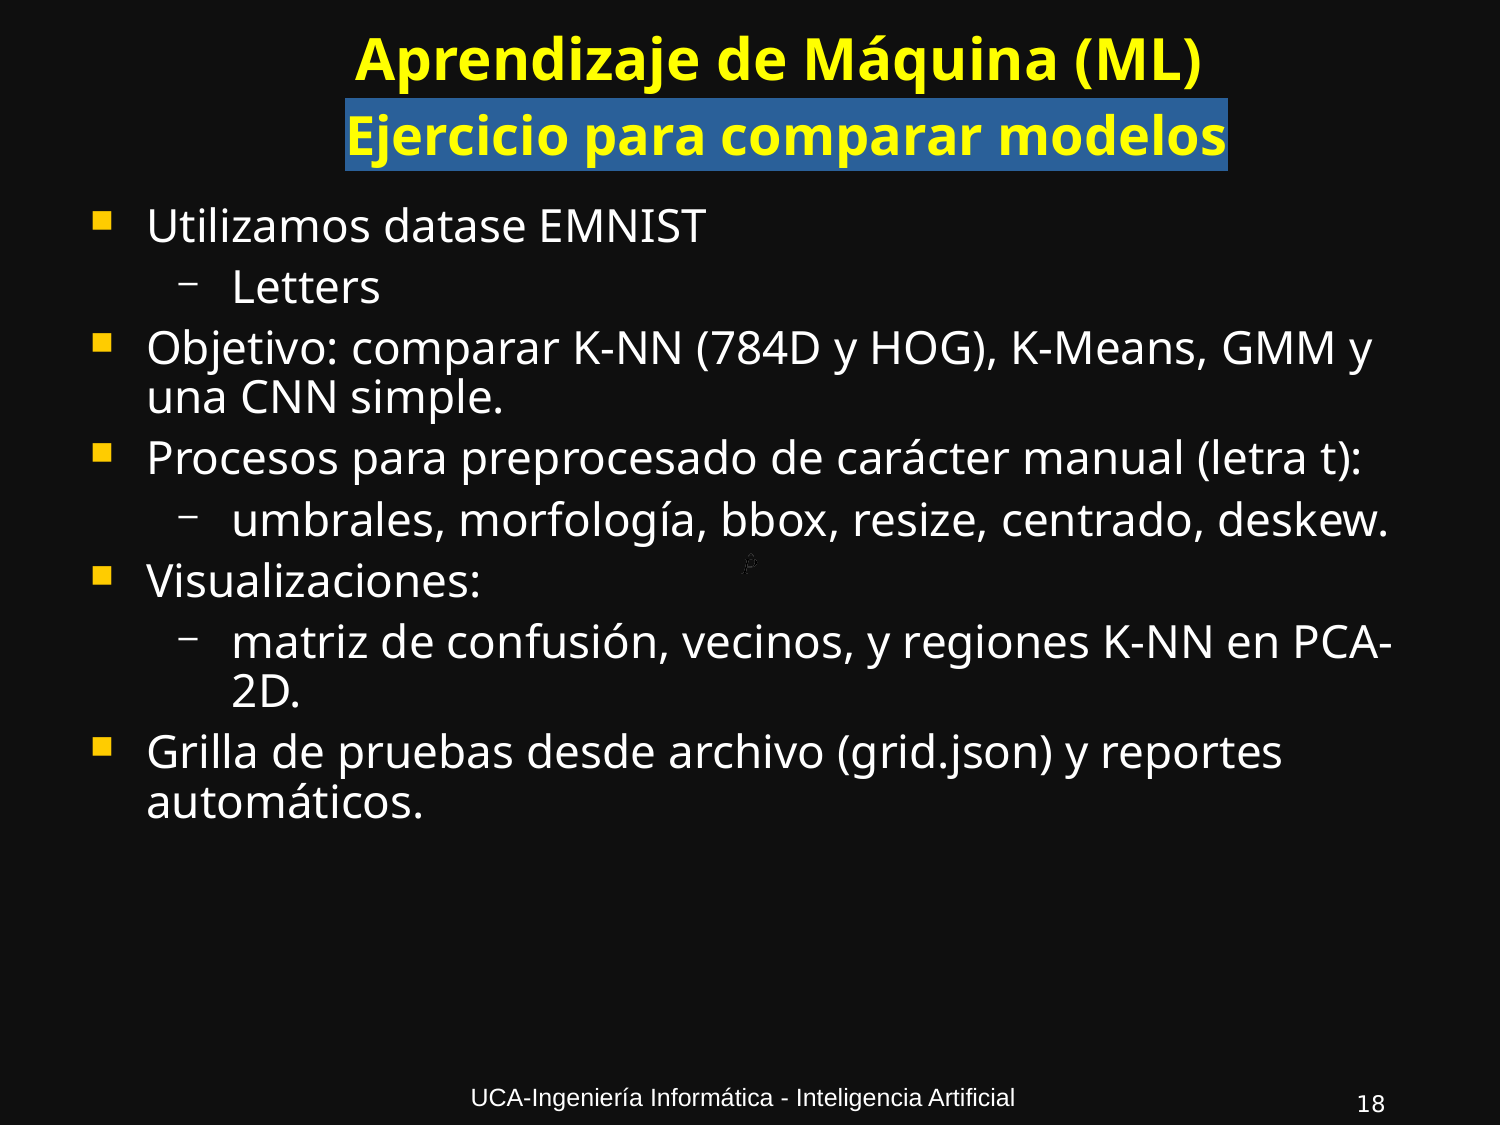

# Aprendizaje de Máquina (ML) Ejercicio para comparar modelos
Utilizamos datase EMNIST
Letters
Objetivo: comparar K-NN (784D y HOG), K-Means, GMM y una CNN simple.
Procesos para preprocesado de carácter manual (letra t):
umbrales, morfología, bbox, resize, centrado, deskew.
Visualizaciones:
matriz de confusión, vecinos, y regiones K-NN en PCA-2D.
Grilla de pruebas desde archivo (grid.json) y reportes automáticos.